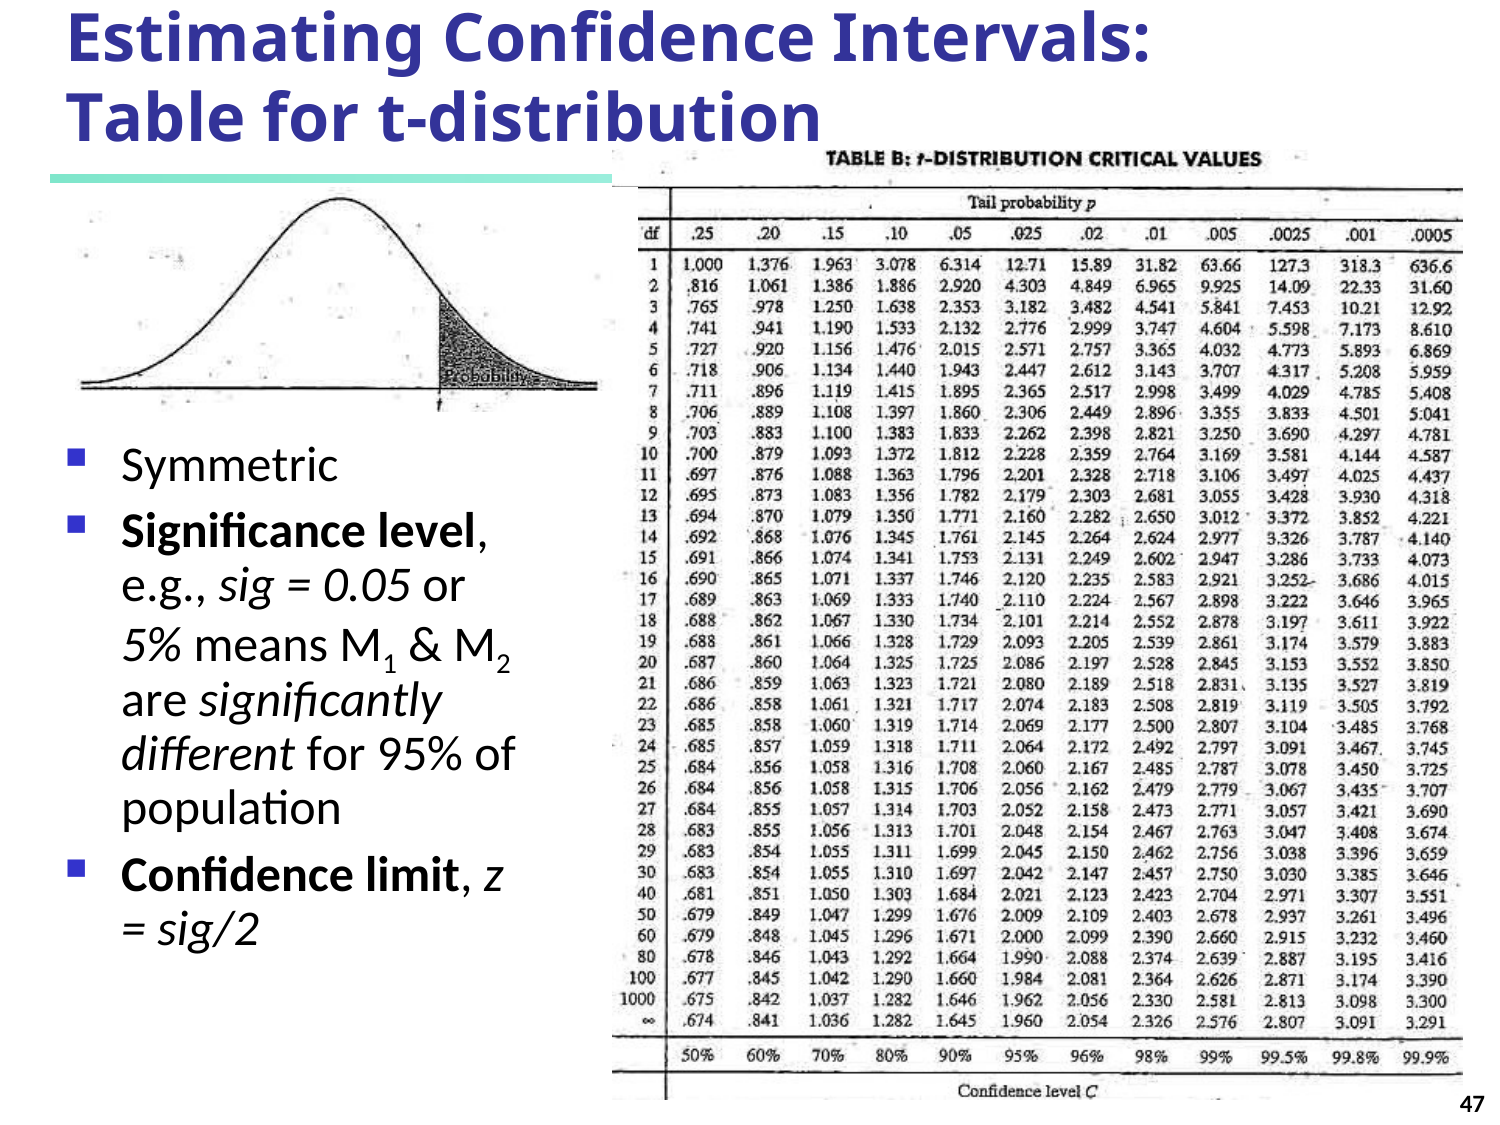

# Estimating Confidence Intervals: Table for t-distribution
Symmetric
Significance level, e.g., sig = 0.05 or 5% means M1 & M2 are significantly different for 95% of population
Confidence limit, z = sig/2